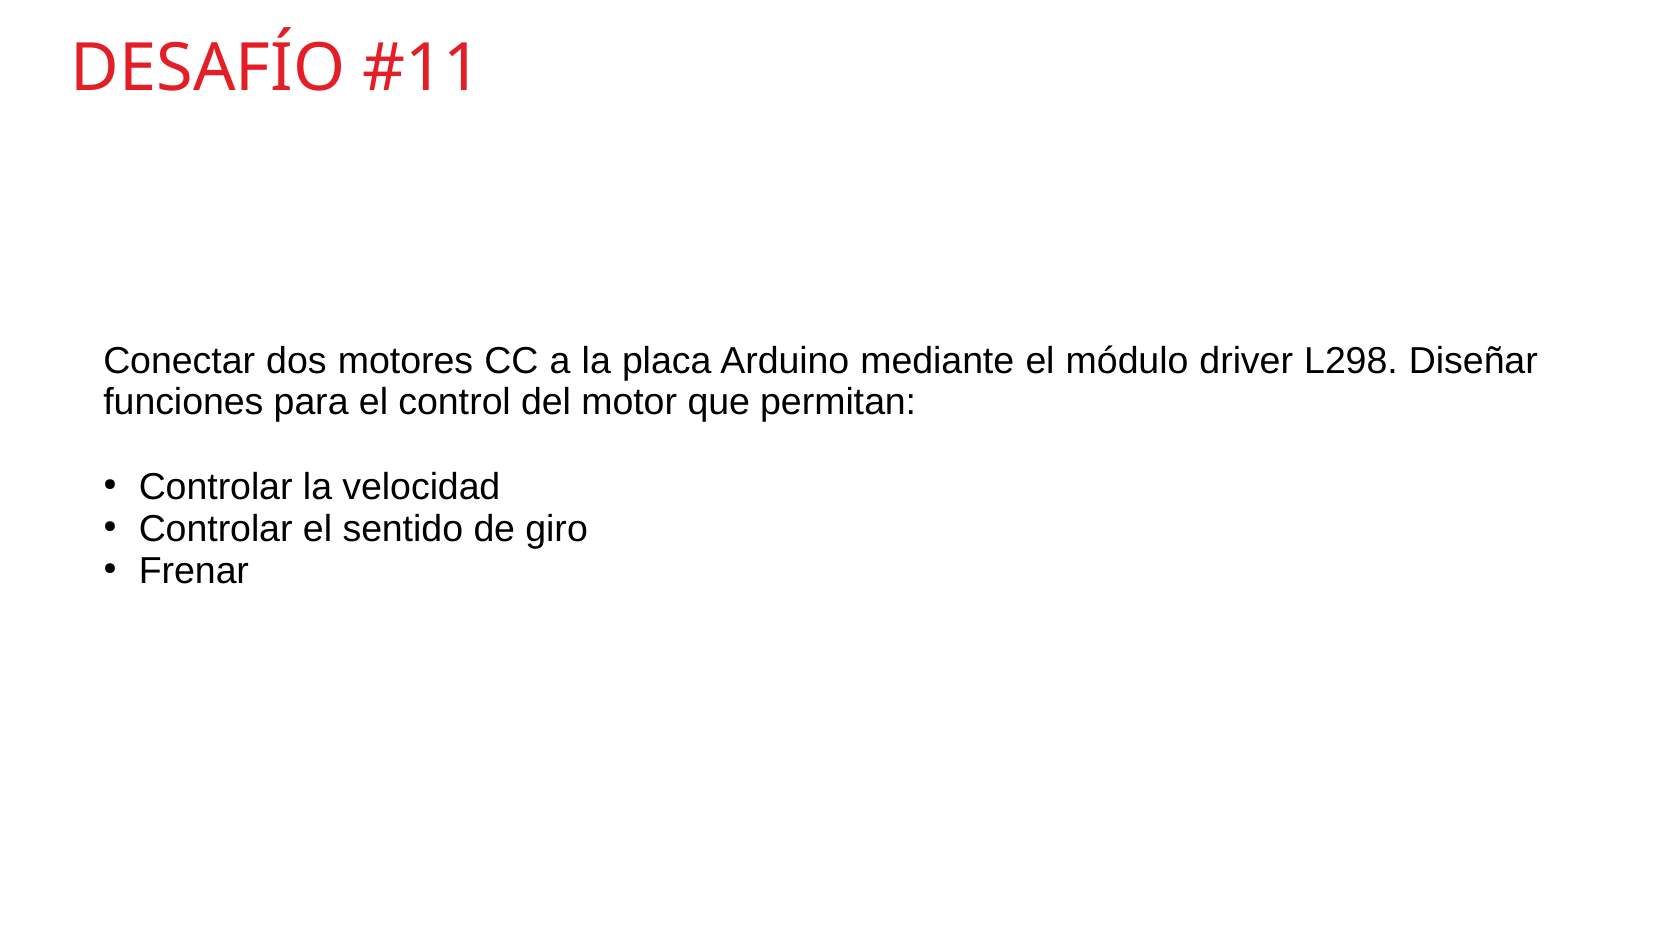

# DESAFÍO #11
Conectar dos motores CC a la placa Arduino mediante el módulo driver L298. Diseñar funciones para el control del motor que permitan:
Controlar la velocidad
Controlar el sentido de giro
Frenar